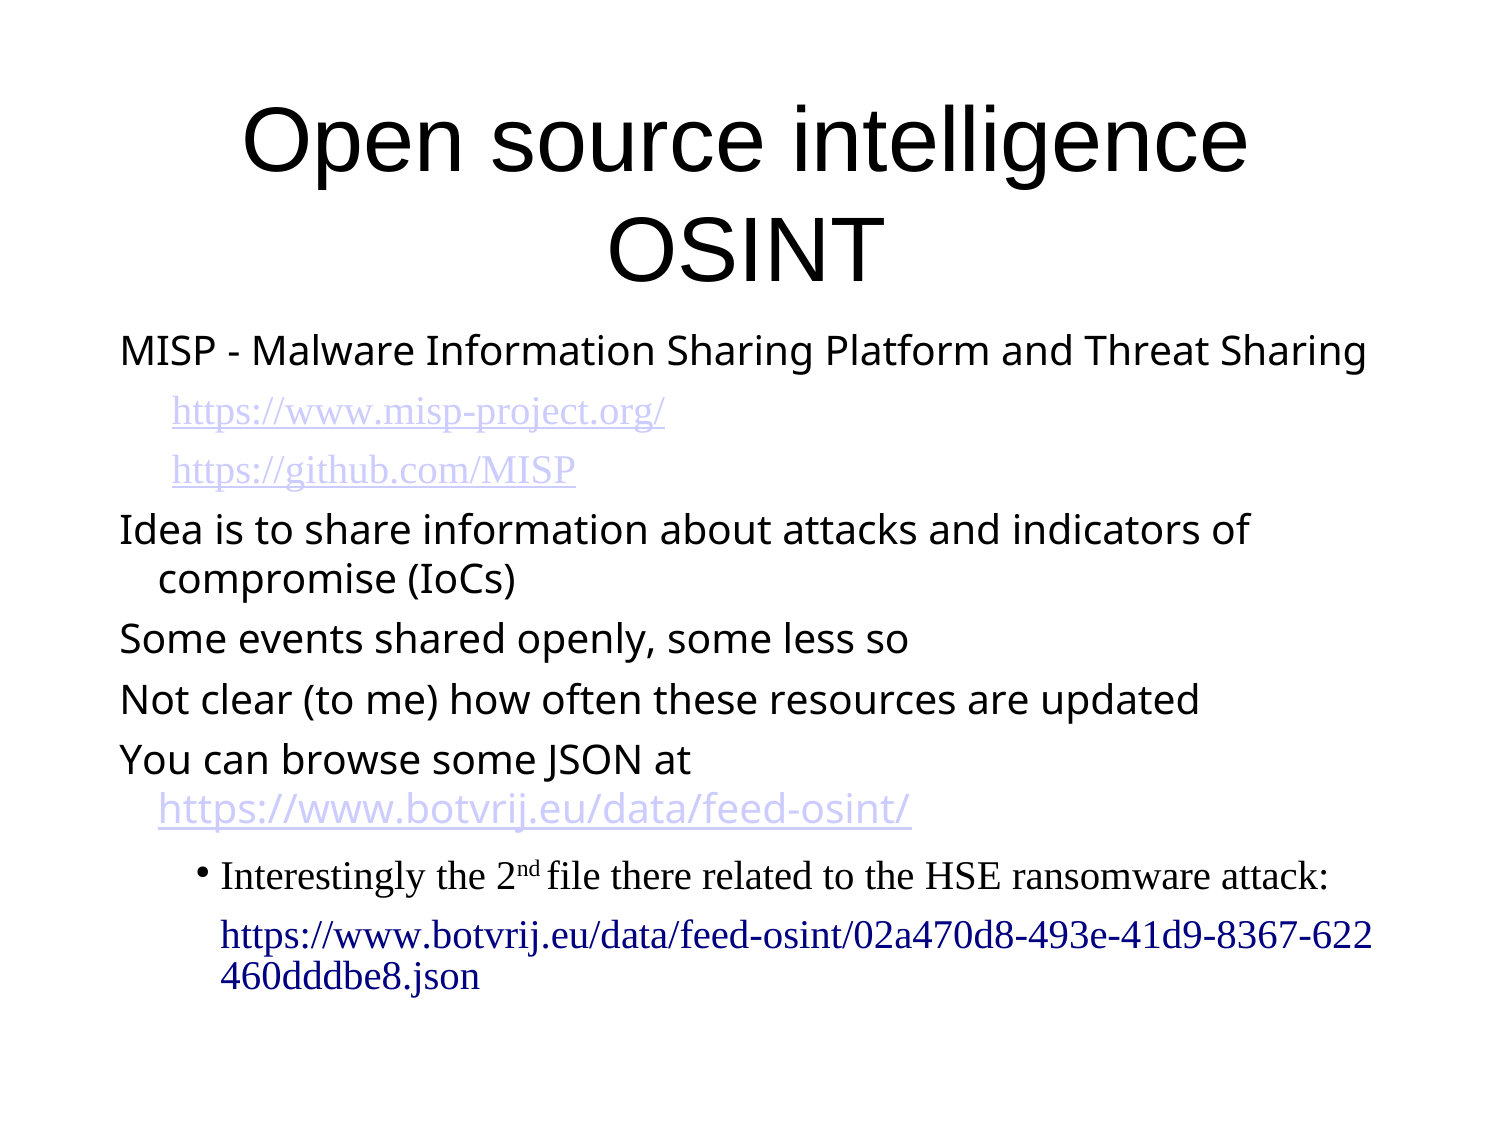

# Open source intelligence OSINT
MISP - Malware Information Sharing Platform and Threat Sharing
https://www.misp-project.org/
https://github.com/MISP
Idea is to share information about attacks and indicators of compromise (IoCs)
Some events shared openly, some less so
Not clear (to me) how often these resources are updated
You can browse some JSON at https://www.botvrij.eu/data/feed-osint/
Interestingly the 2nd file there related to the HSE ransomware attack:
https://www.botvrij.eu/data/feed-osint/02a470d8-493e-41d9-8367-622460dddbe8.json